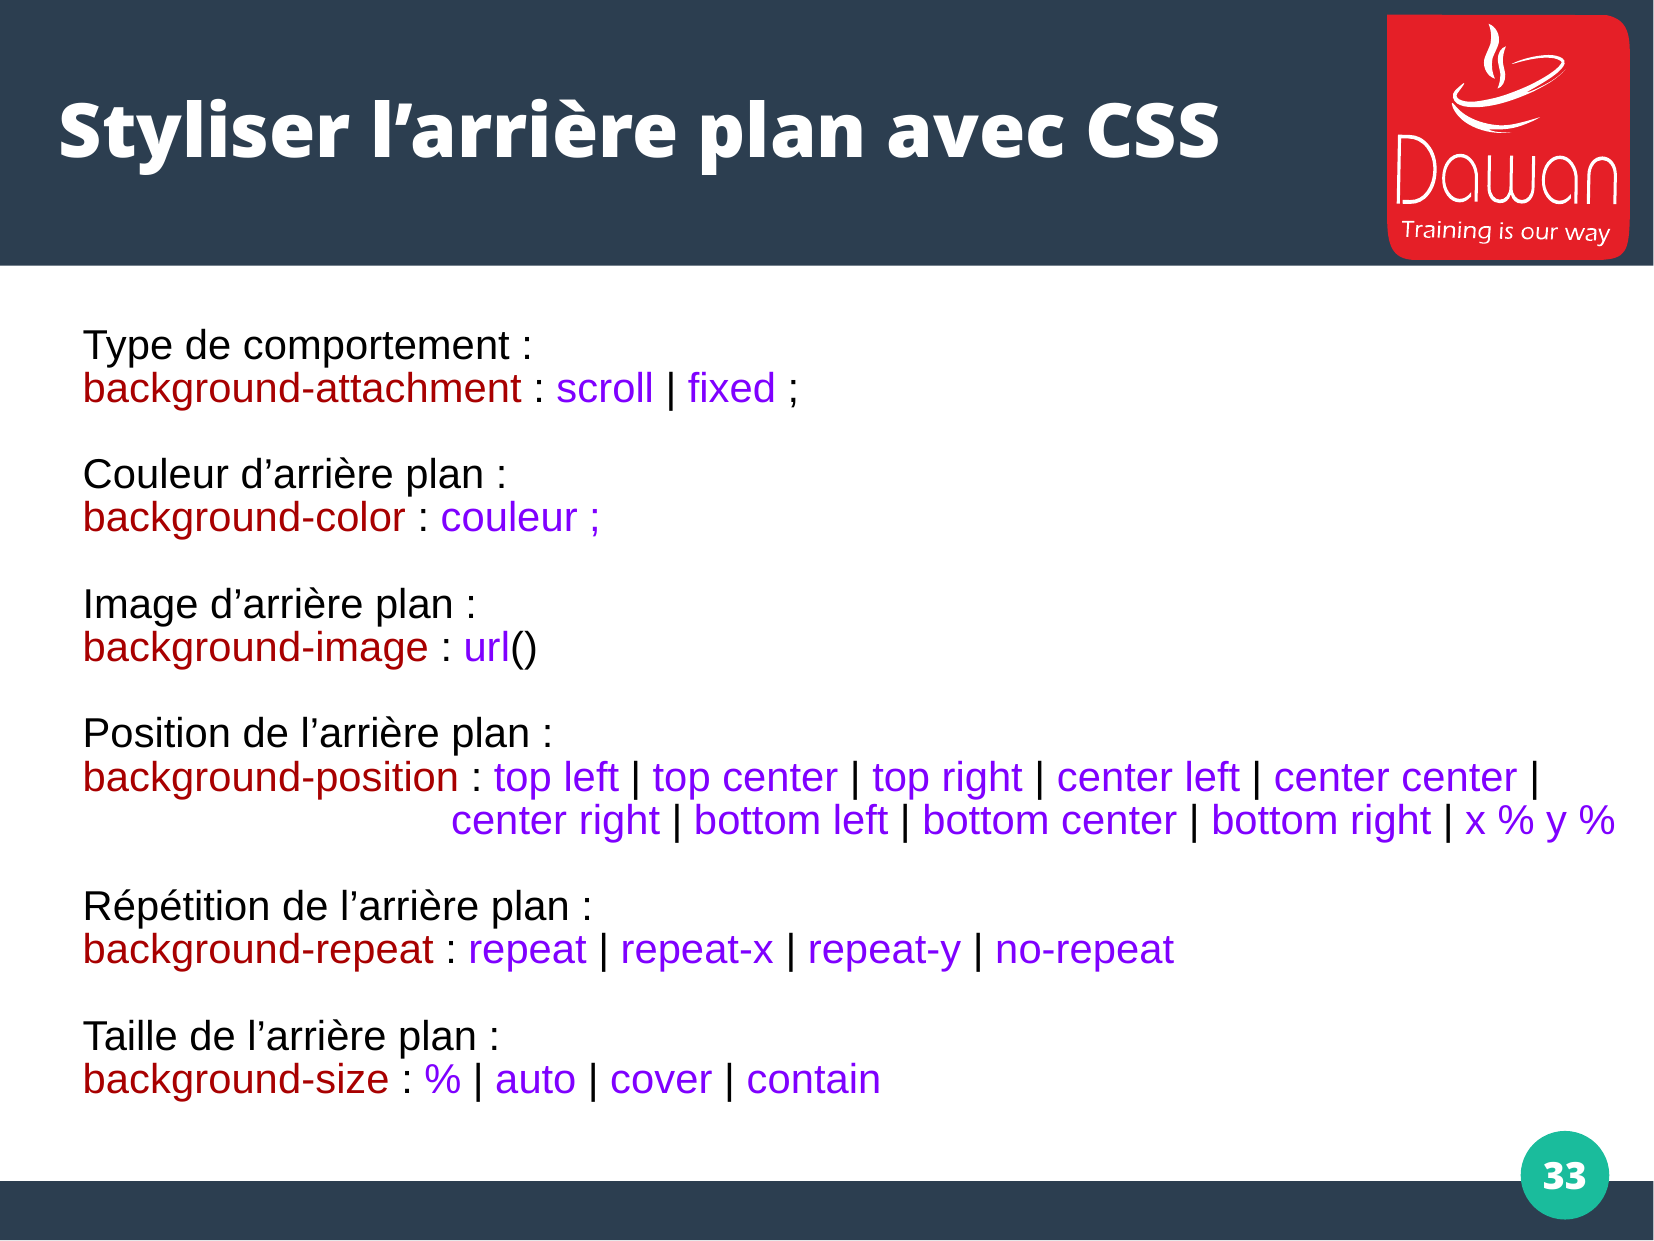

# Styliser l’arrière plan avec CSS
Type de comportement :
background-attachment : scroll | fixed ;
Couleur d’arrière plan :
background-color : couleur ;
Image d’arrière plan :
background-image : url()
Position de l’arrière plan :
background-position : top left | top center | top right | center left | center center |
 					center right | bottom left | bottom center | bottom right | x % y %
Répétition de l’arrière plan :
background-repeat : repeat | repeat-x | repeat-y | no-repeat
Taille de l’arrière plan :
background-size : % | auto | cover | contain
33